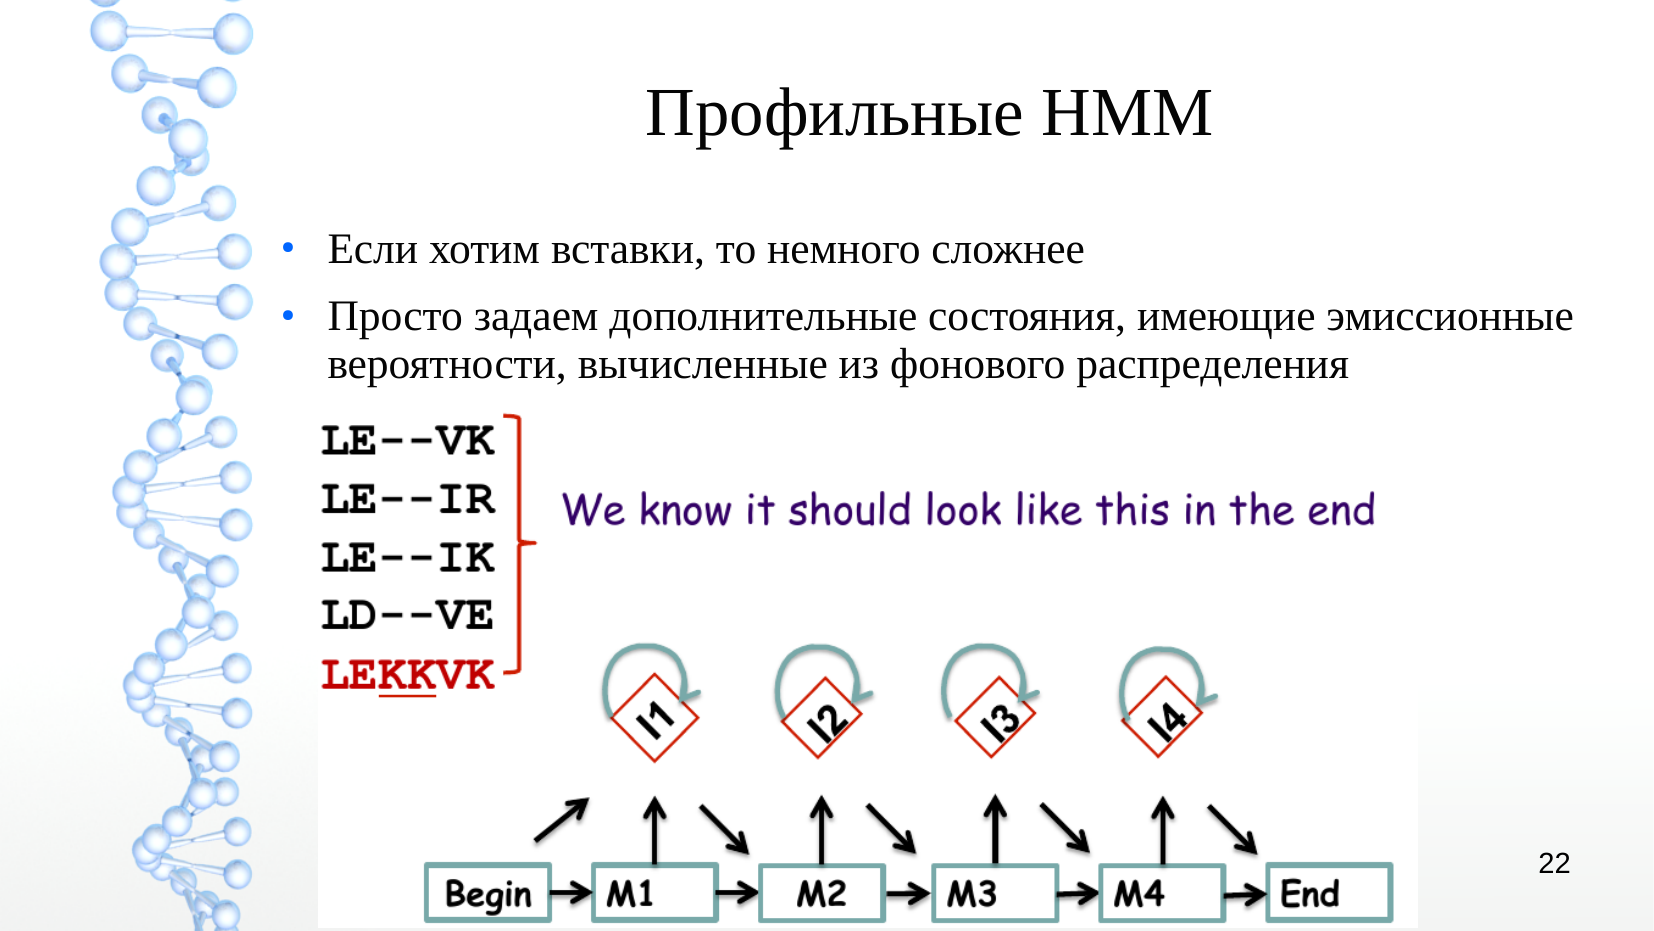

# Профильные HMM
Если хотим вставки, то немного сложнее
Просто задаем дополнительные состояния, имеющие эмиссионные вероятности, вычисленные из фонового распределения
22